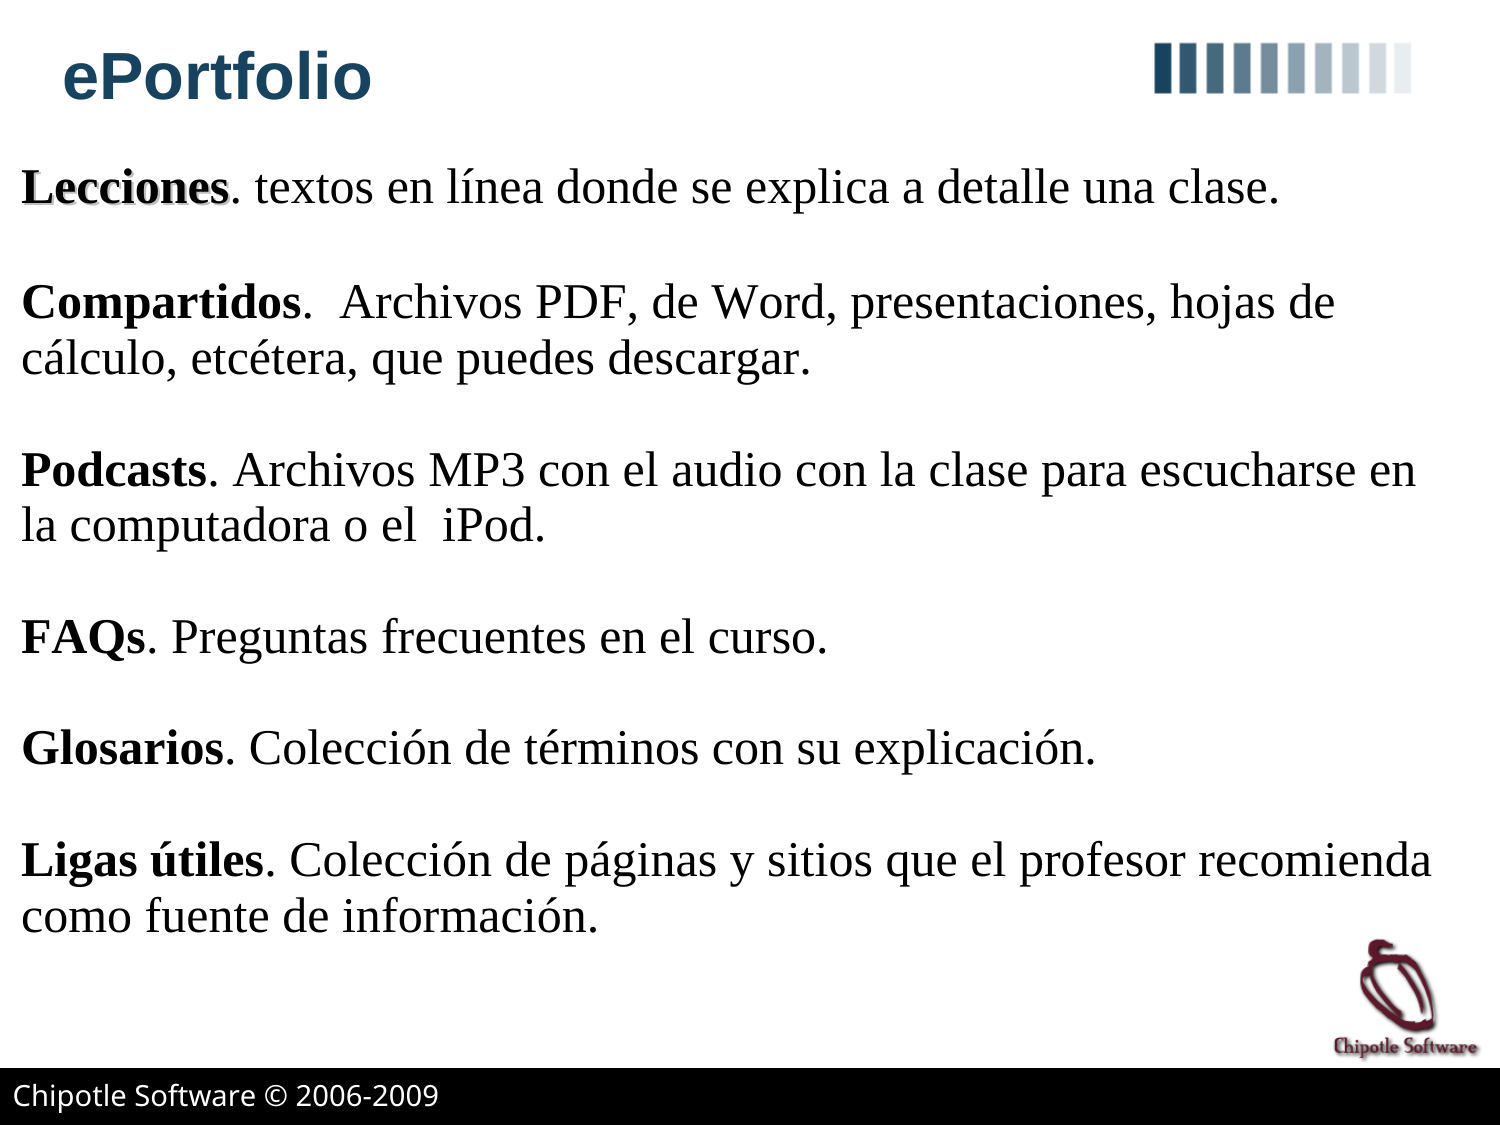

# ePortfolio
Lecciones. textos en línea donde se explica a detalle una clase.
Compartidos. Archivos PDF, de Word, presentaciones, hojas de
cálculo, etcétera, que puedes descargar.
Podcasts. Archivos MP3 con el audio con la clase para escucharse en
la computadora o el iPod.
FAQs. Preguntas frecuentes en el curso.
Glosarios. Colección de términos con su explicación.
Ligas útiles. Colección de páginas y sitios que el profesor recomienda
como fuente de información.